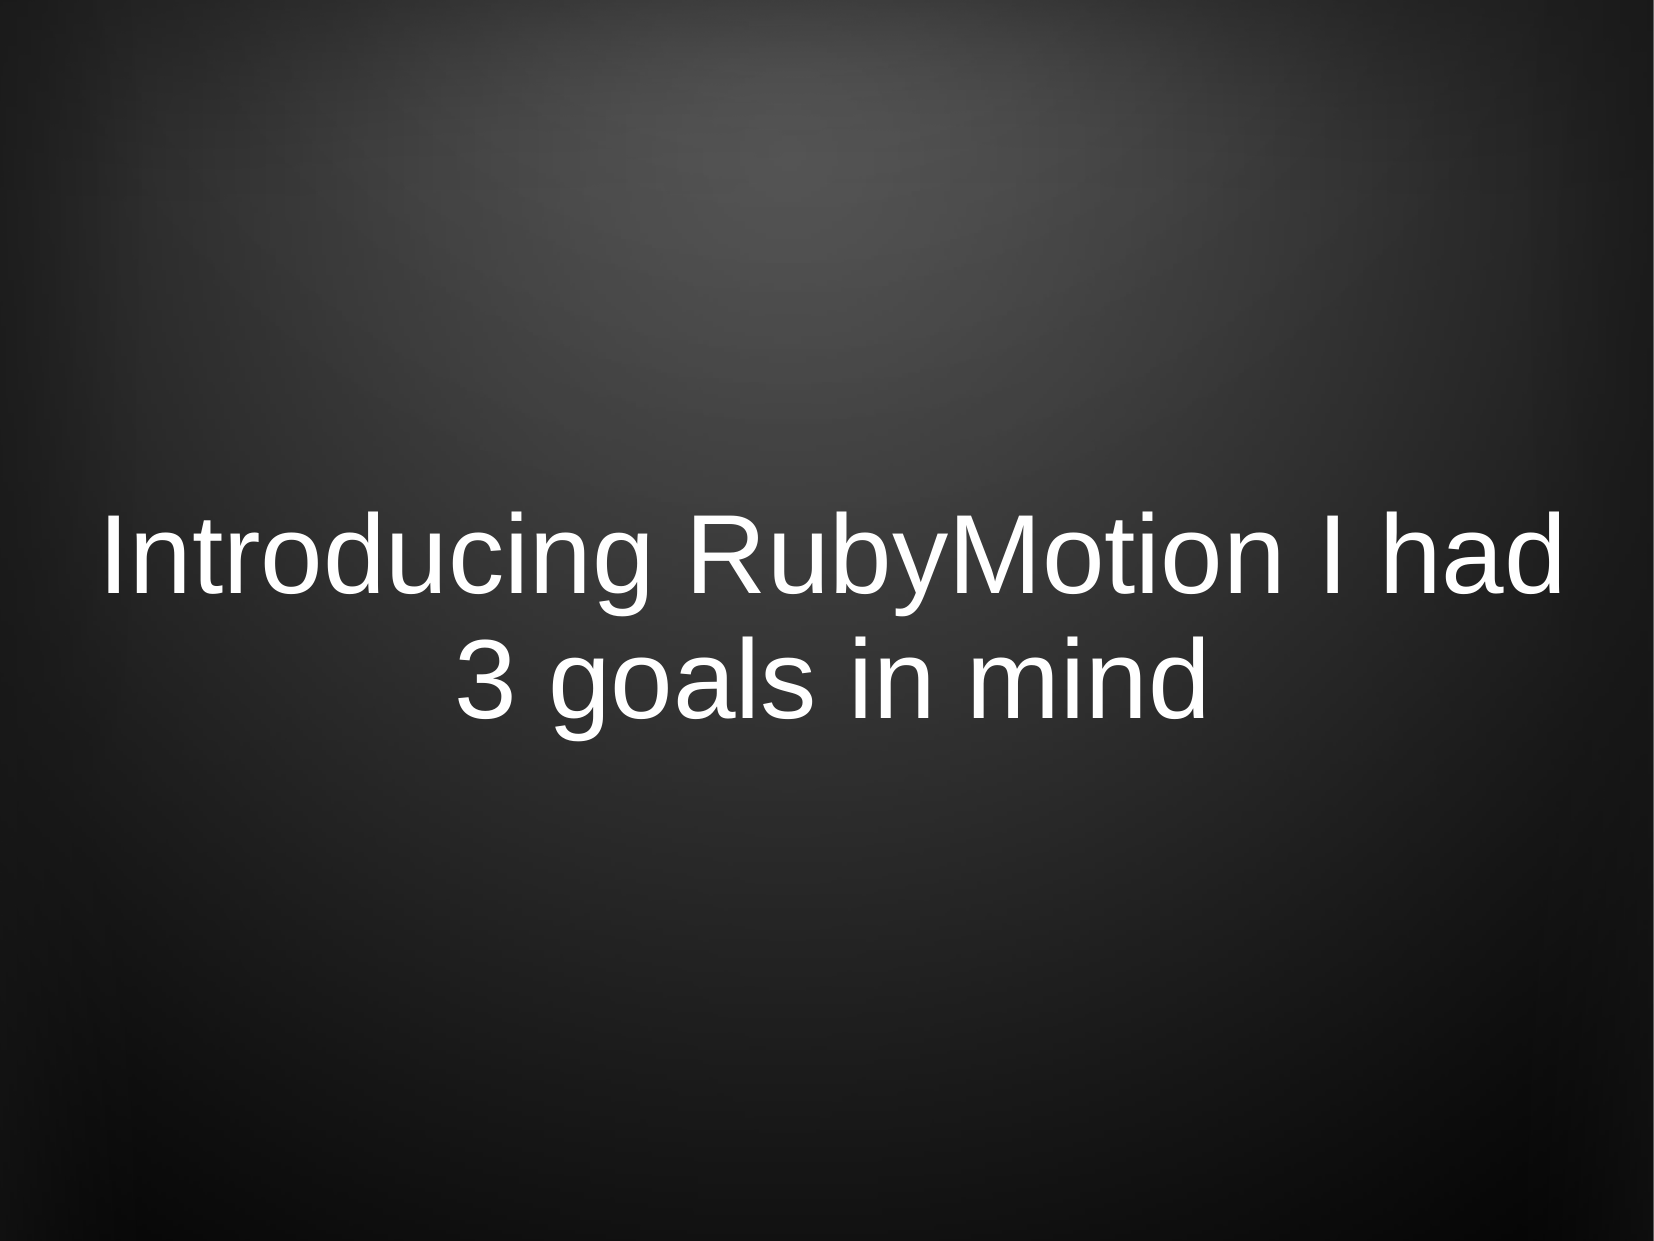

Introducing RubyMotion I had 3 goals in mind